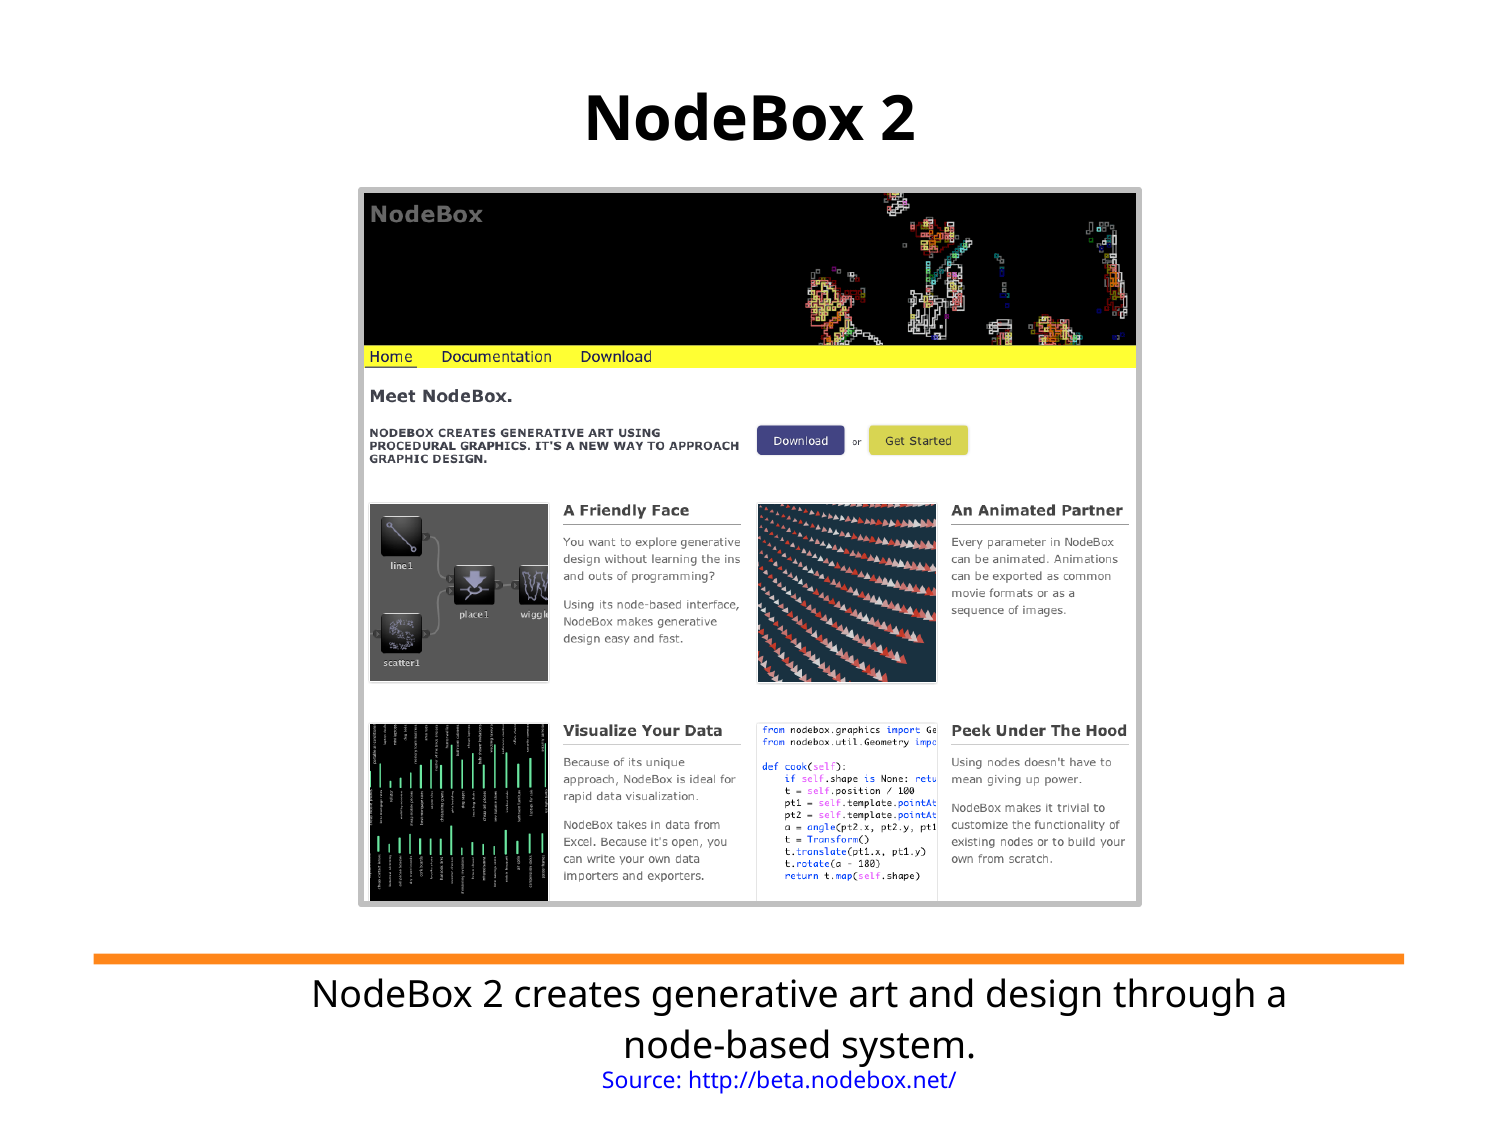

# NodeBox 2
NodeBox 2 creates generative art and design through a node-based system.
Source: http://beta.nodebox.net/